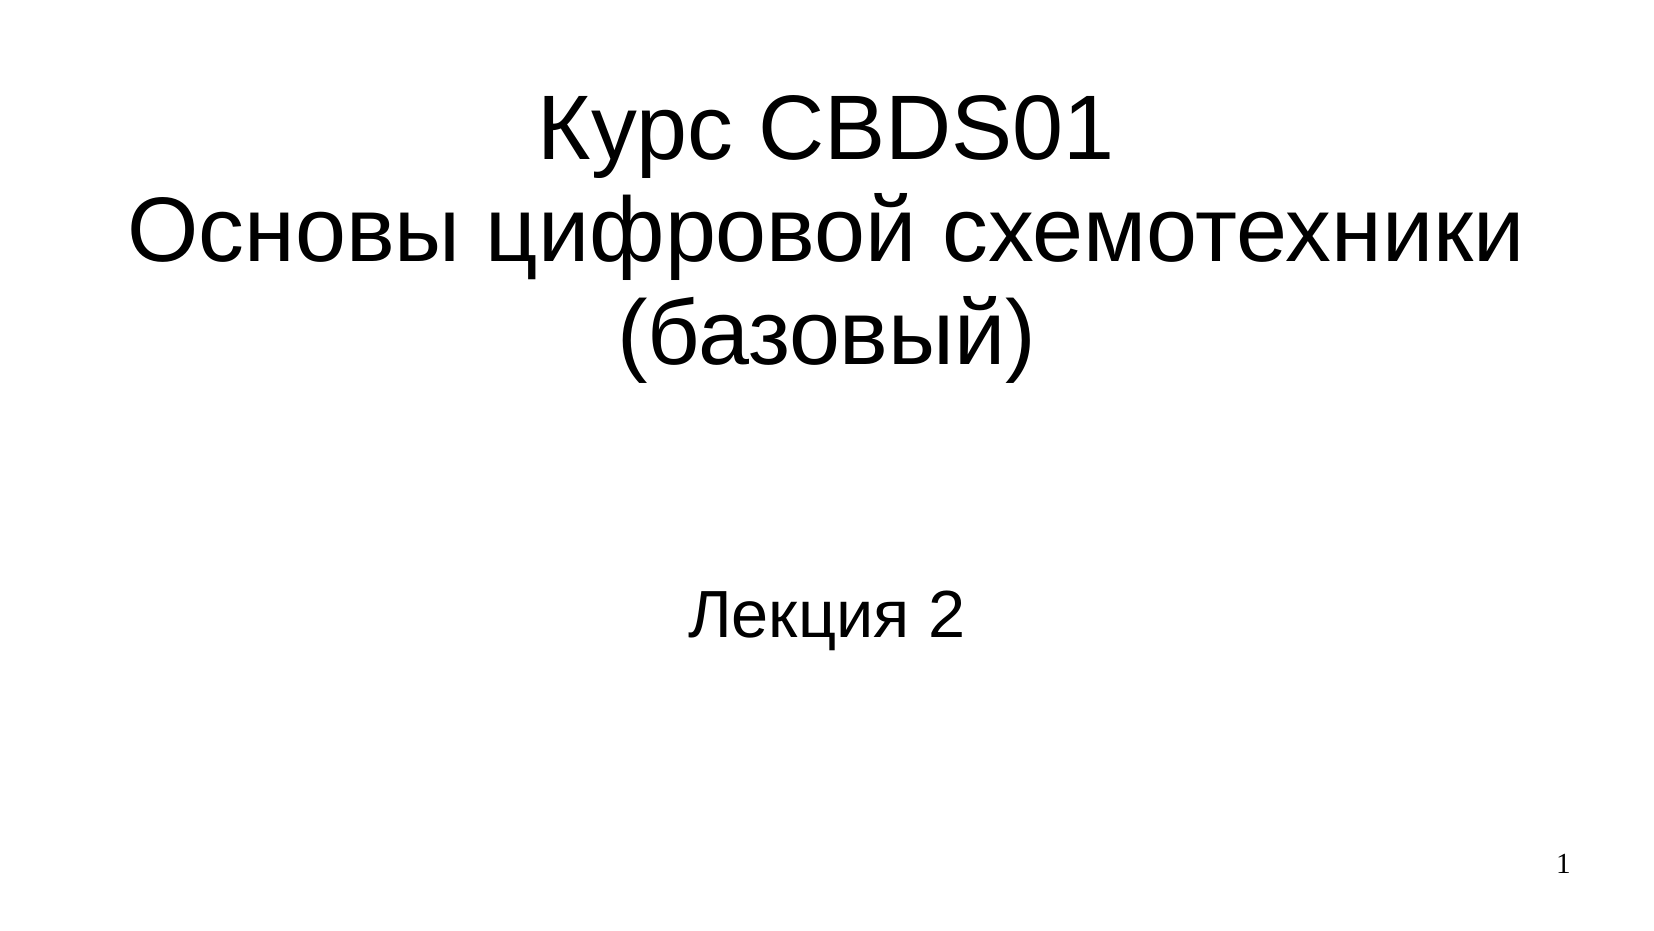

# Курс СBDS01 Основы цифровой схемотехники (базовый)
Лекция 2
1